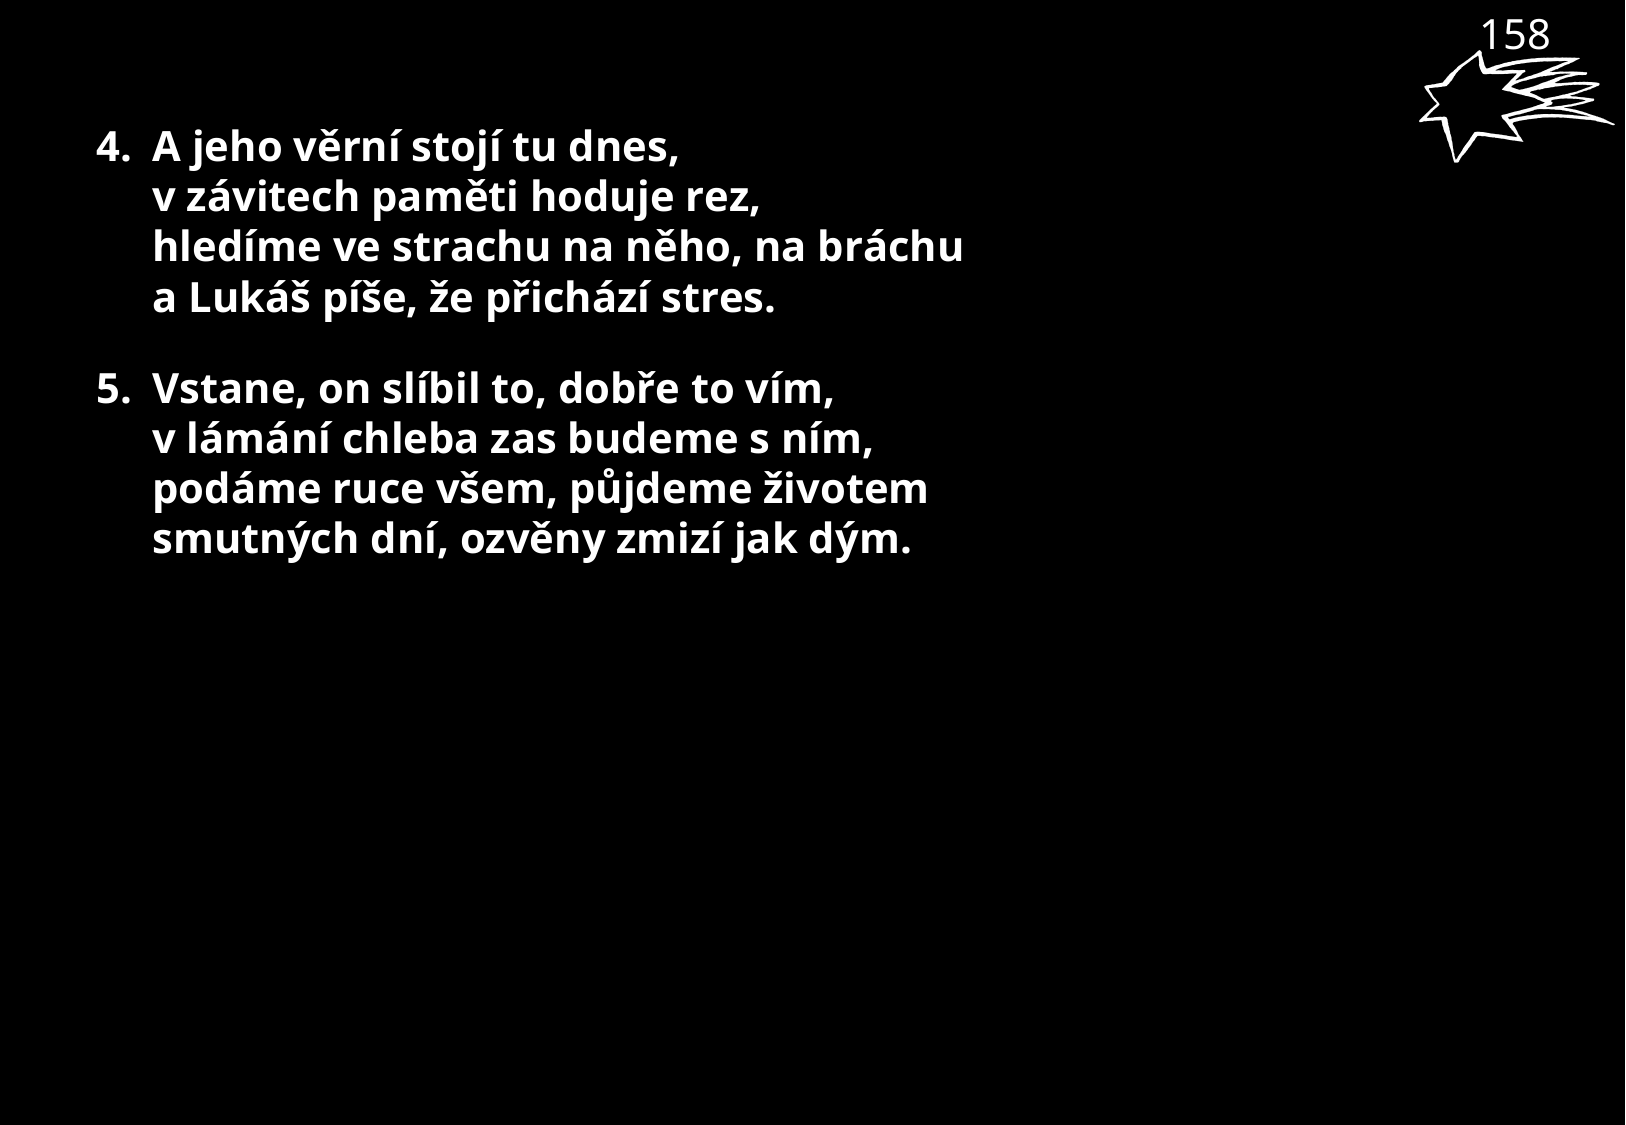

158
# 4.	A jeho věrní stojí tu dnes, v závitech paměti hoduje rez, hledíme ve strachu na něho, na bráchu a Lukáš píše, že přichází stres.
5.	Vstane, on slíbil to, dobře to vím,
v lámání chleba zas budeme s ním,
podáme ruce všem, půjdeme životem
smutných dní, ozvěny zmizí jak dým.